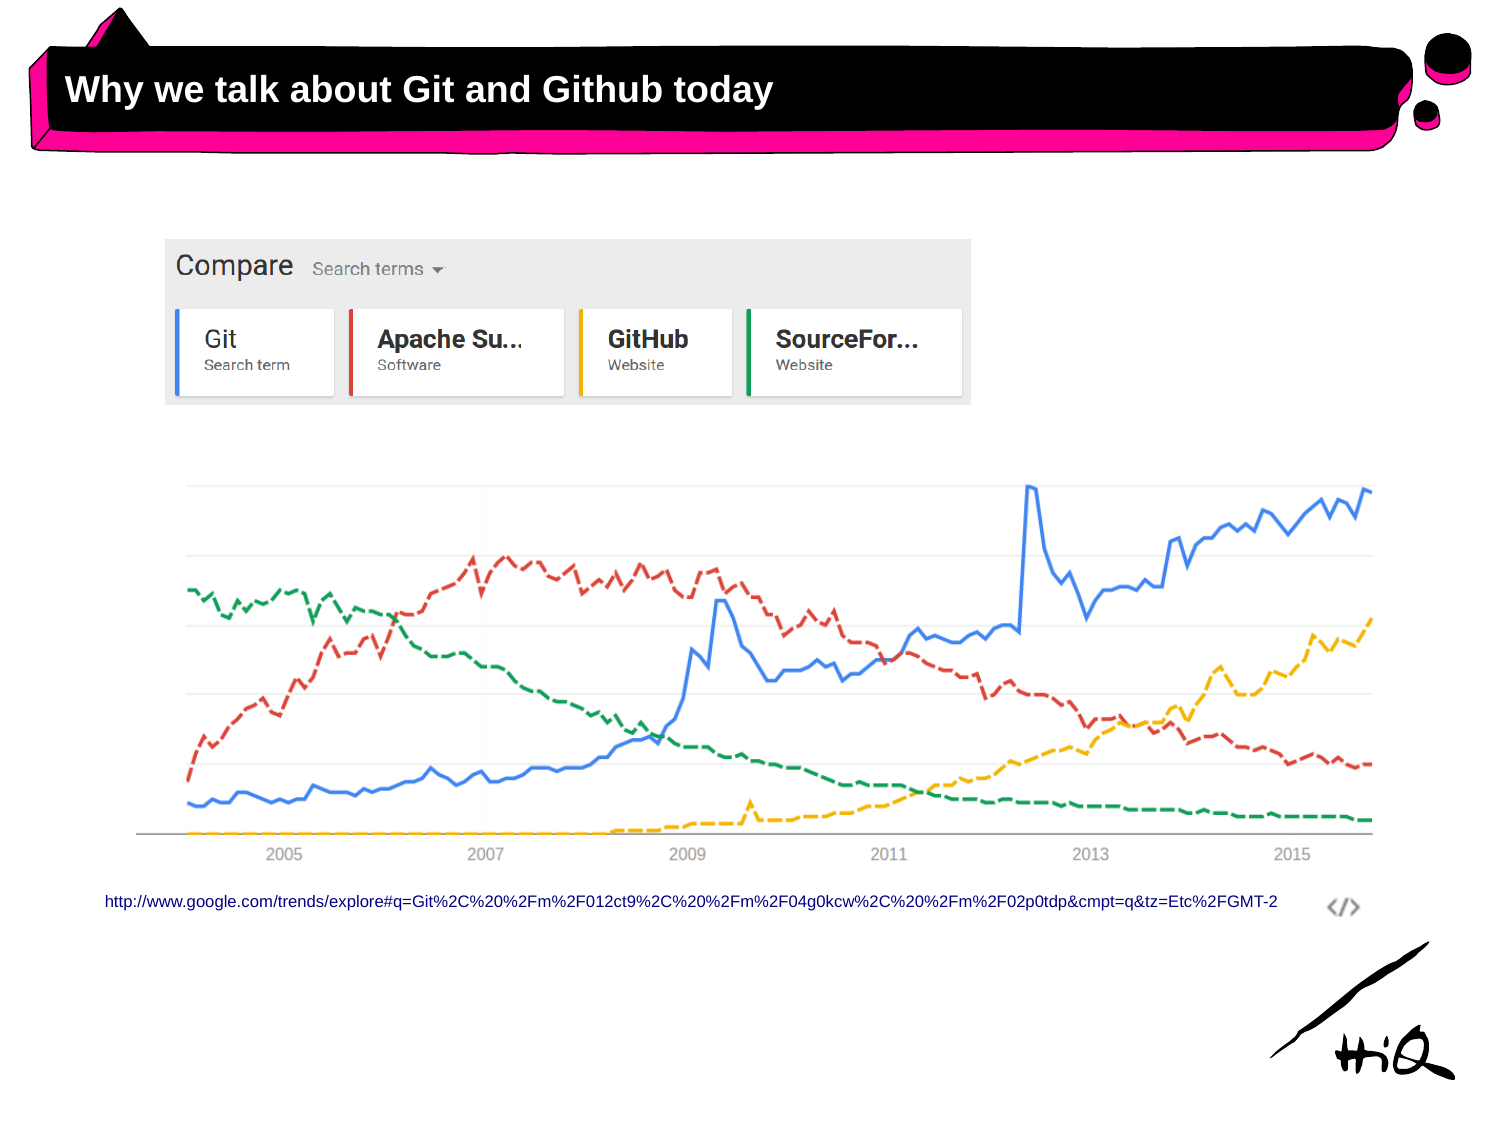

# Why we talk about Git and Github today
http://www.google.com/trends/explore#q=Git%2C%20%2Fm%2F012ct9%2C%20%2Fm%2F04g0kcw%2C%20%2Fm%2F02p0tdp&cmpt=q&tz=Etc%2FGMT-2